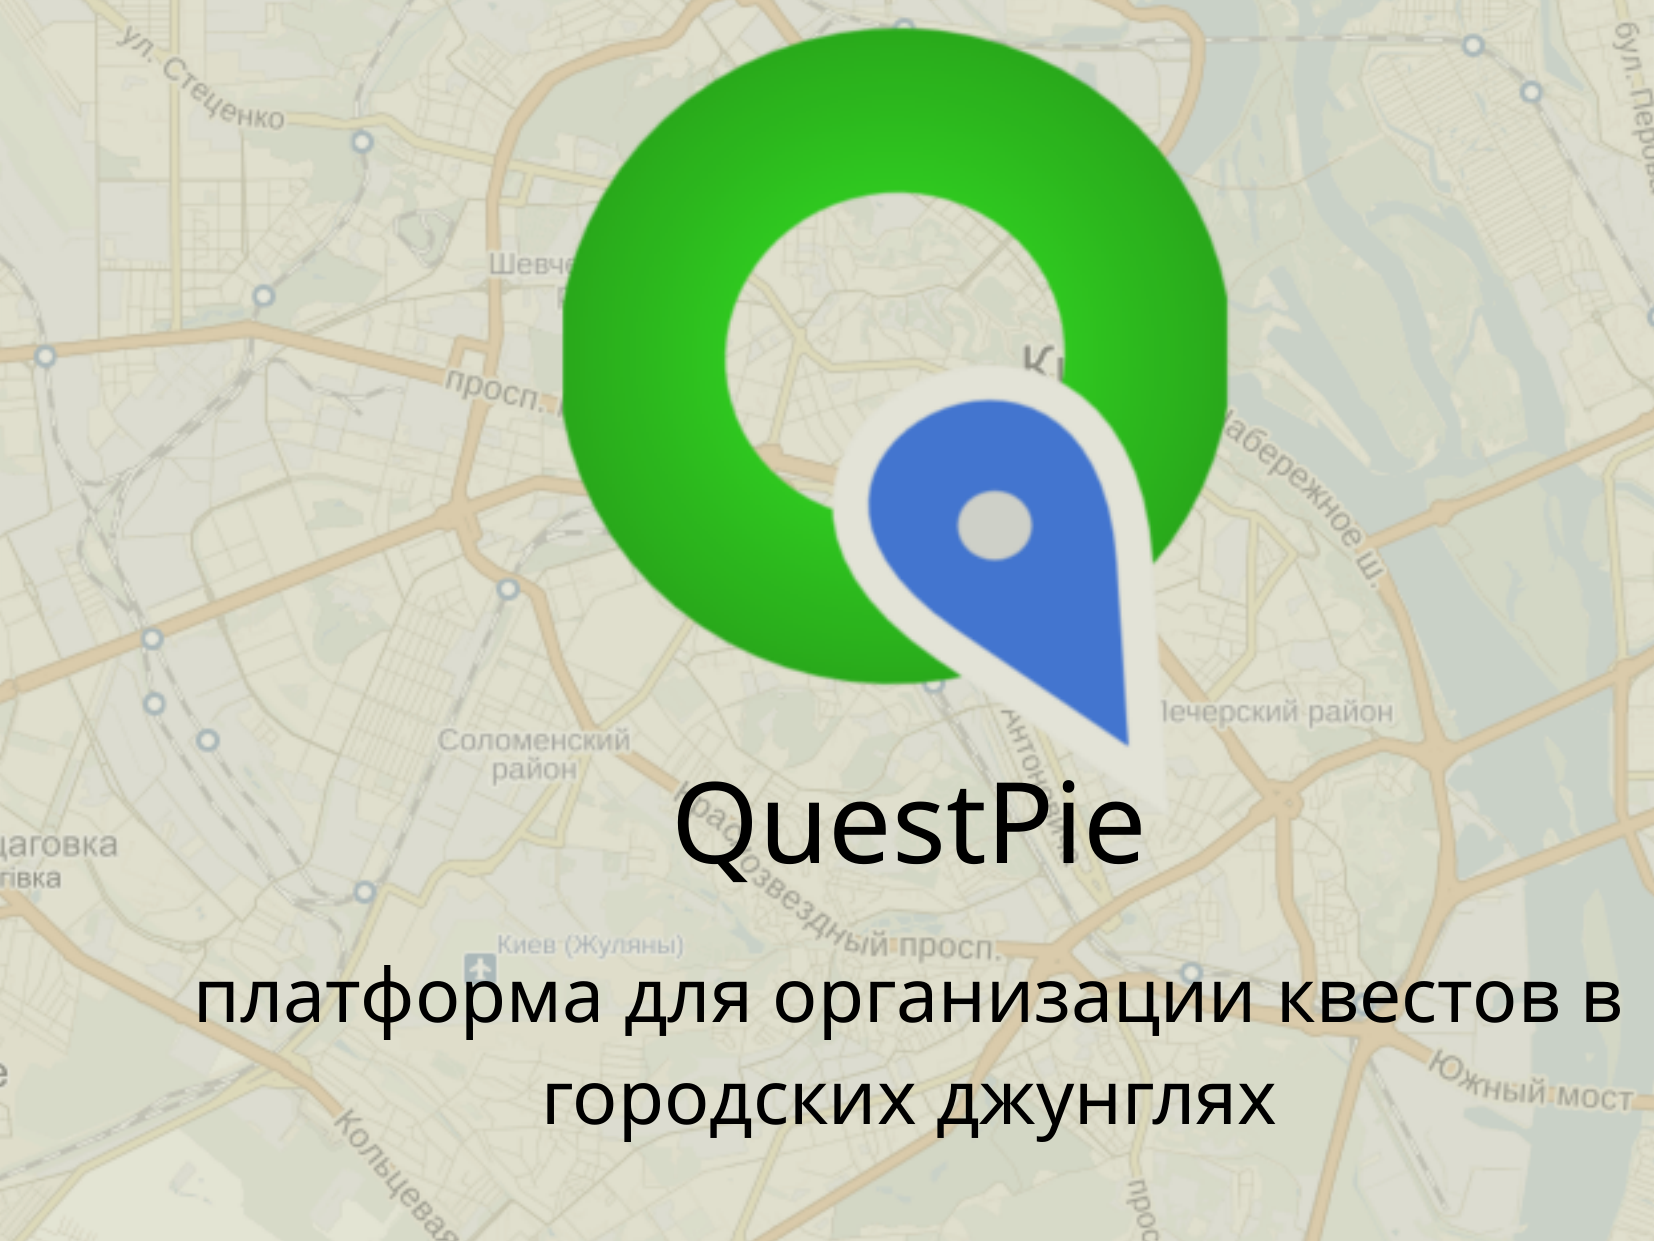

# QuestPie
платформа для организации квестов в городских джунглях